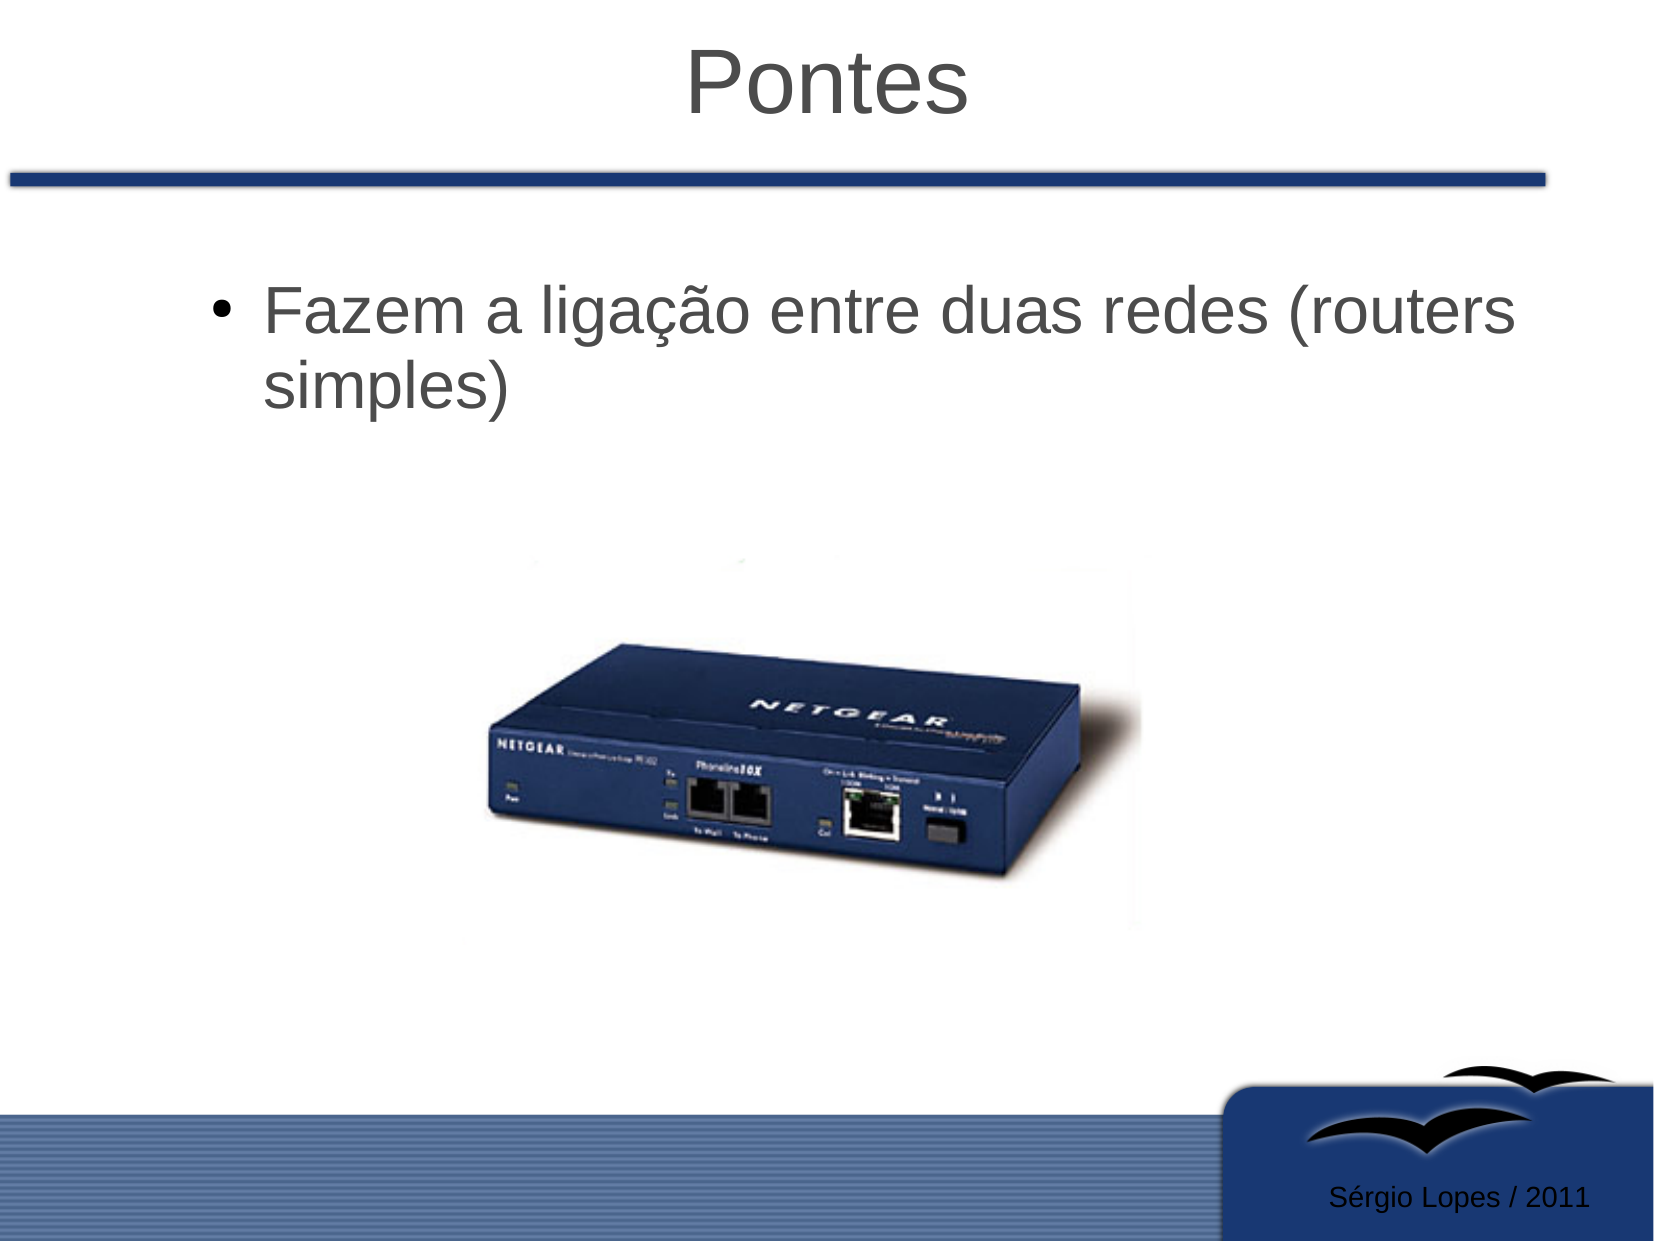

# Pontes
Fazem a ligação entre duas redes (routers simples)
Sérgio Lopes / 2011